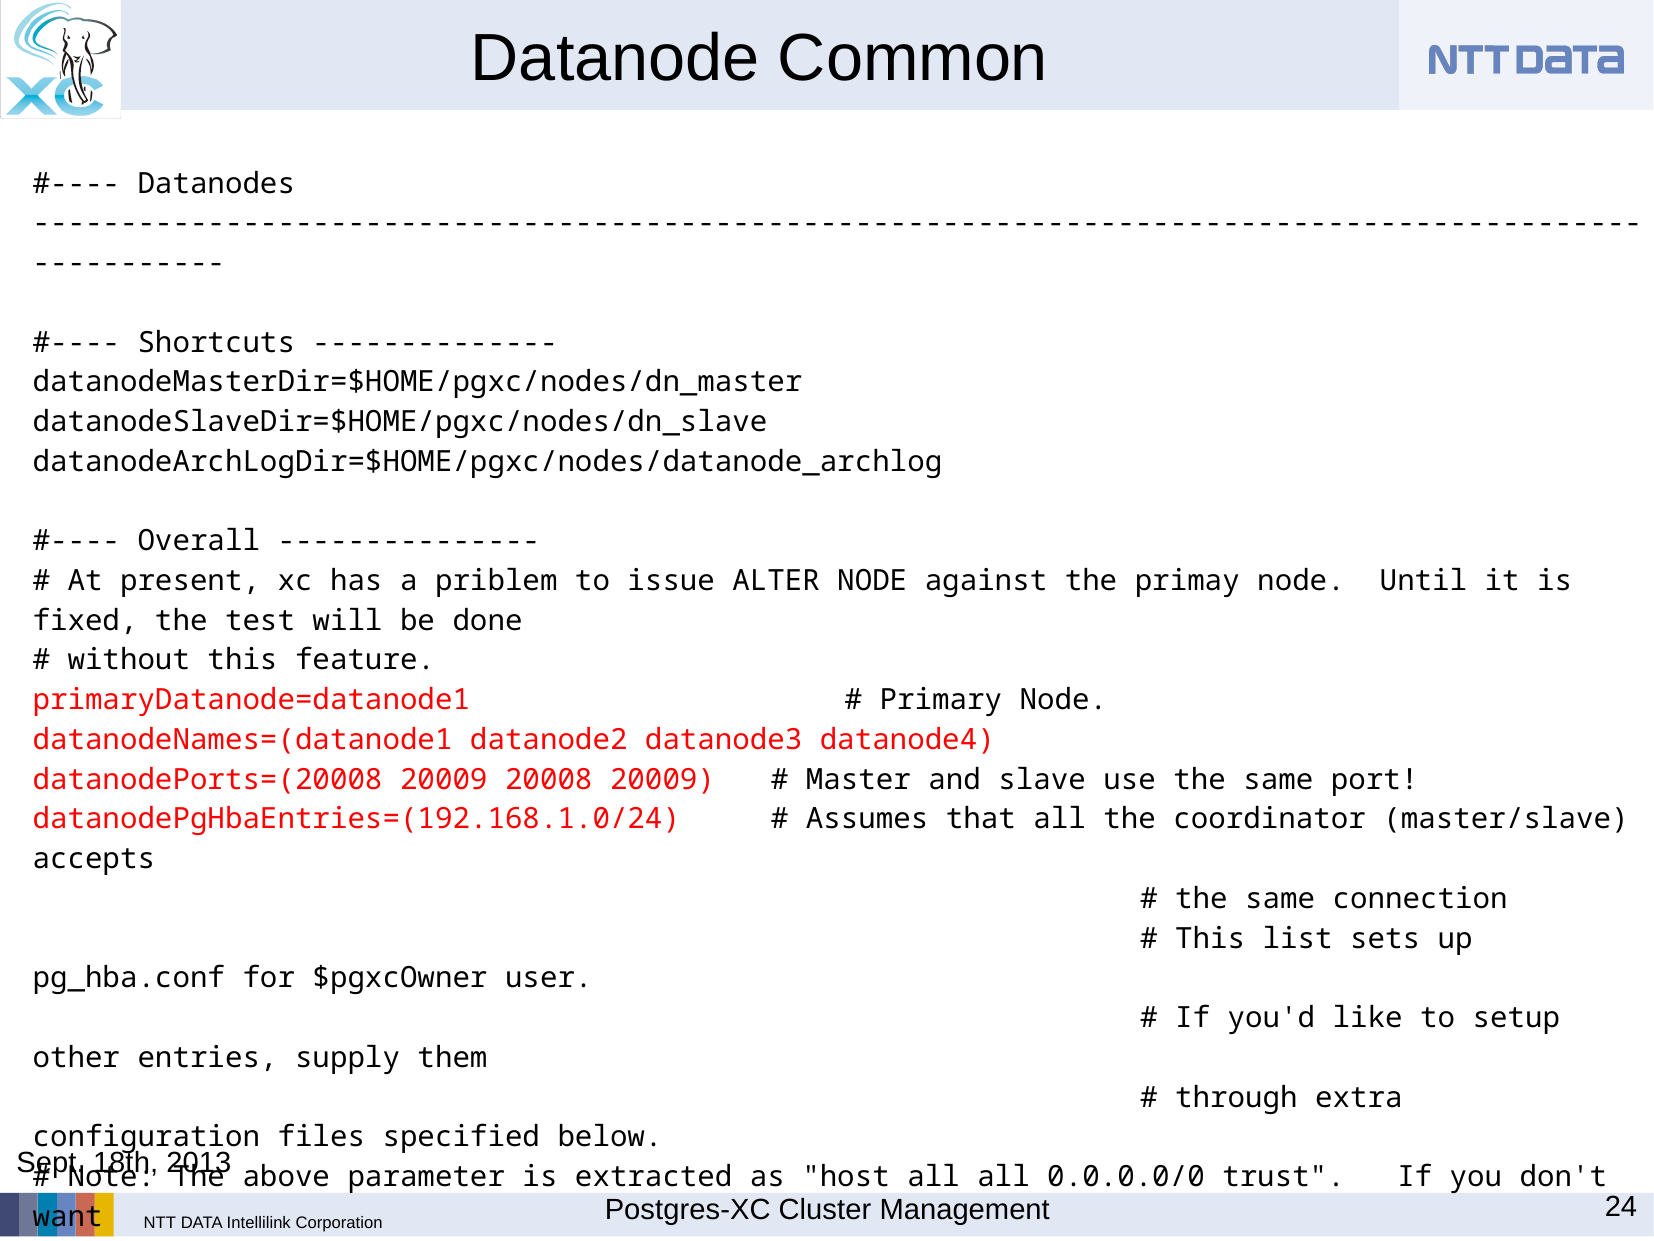

# Datanode Common
#---- Datanodes -------------------------------------------------------------------------------------------------------
#---- Shortcuts --------------
datanodeMasterDir=$HOME/pgxc/nodes/dn_master
datanodeSlaveDir=$HOME/pgxc/nodes/dn_slave
datanodeArchLogDir=$HOME/pgxc/nodes/datanode_archlog
#---- Overall ---------------
# At present, xc has a priblem to issue ALTER NODE against the primay node. Until it is fixed, the test will be done
# without this feature.
primaryDatanode=datanode1 		# Primary Node.
datanodeNames=(datanode1 datanode2 datanode3 datanode4)
datanodePorts=(20008 20009 20008 20009) 	# Master and slave use the same port!
datanodePgHbaEntries=(192.168.1.0/24) 	# Assumes that all the coordinator (master/slave) accepts
 						# the same connection
 						# This list sets up pg_hba.conf for $pgxcOwner user.
 						# If you'd like to setup other entries, supply them
 						# through extra configuration files specified below.
# Note: The above parameter is extracted as "host all all 0.0.0.0/0 trust". If you don't want
# such setups, specify the value () to this variable and suplly what you want using datanodeExtraPgHba
# and/or datanodeSpecificExtraPgHba variables.
Sept. 18th, 2013
24
Postgres-XC Cluster Management